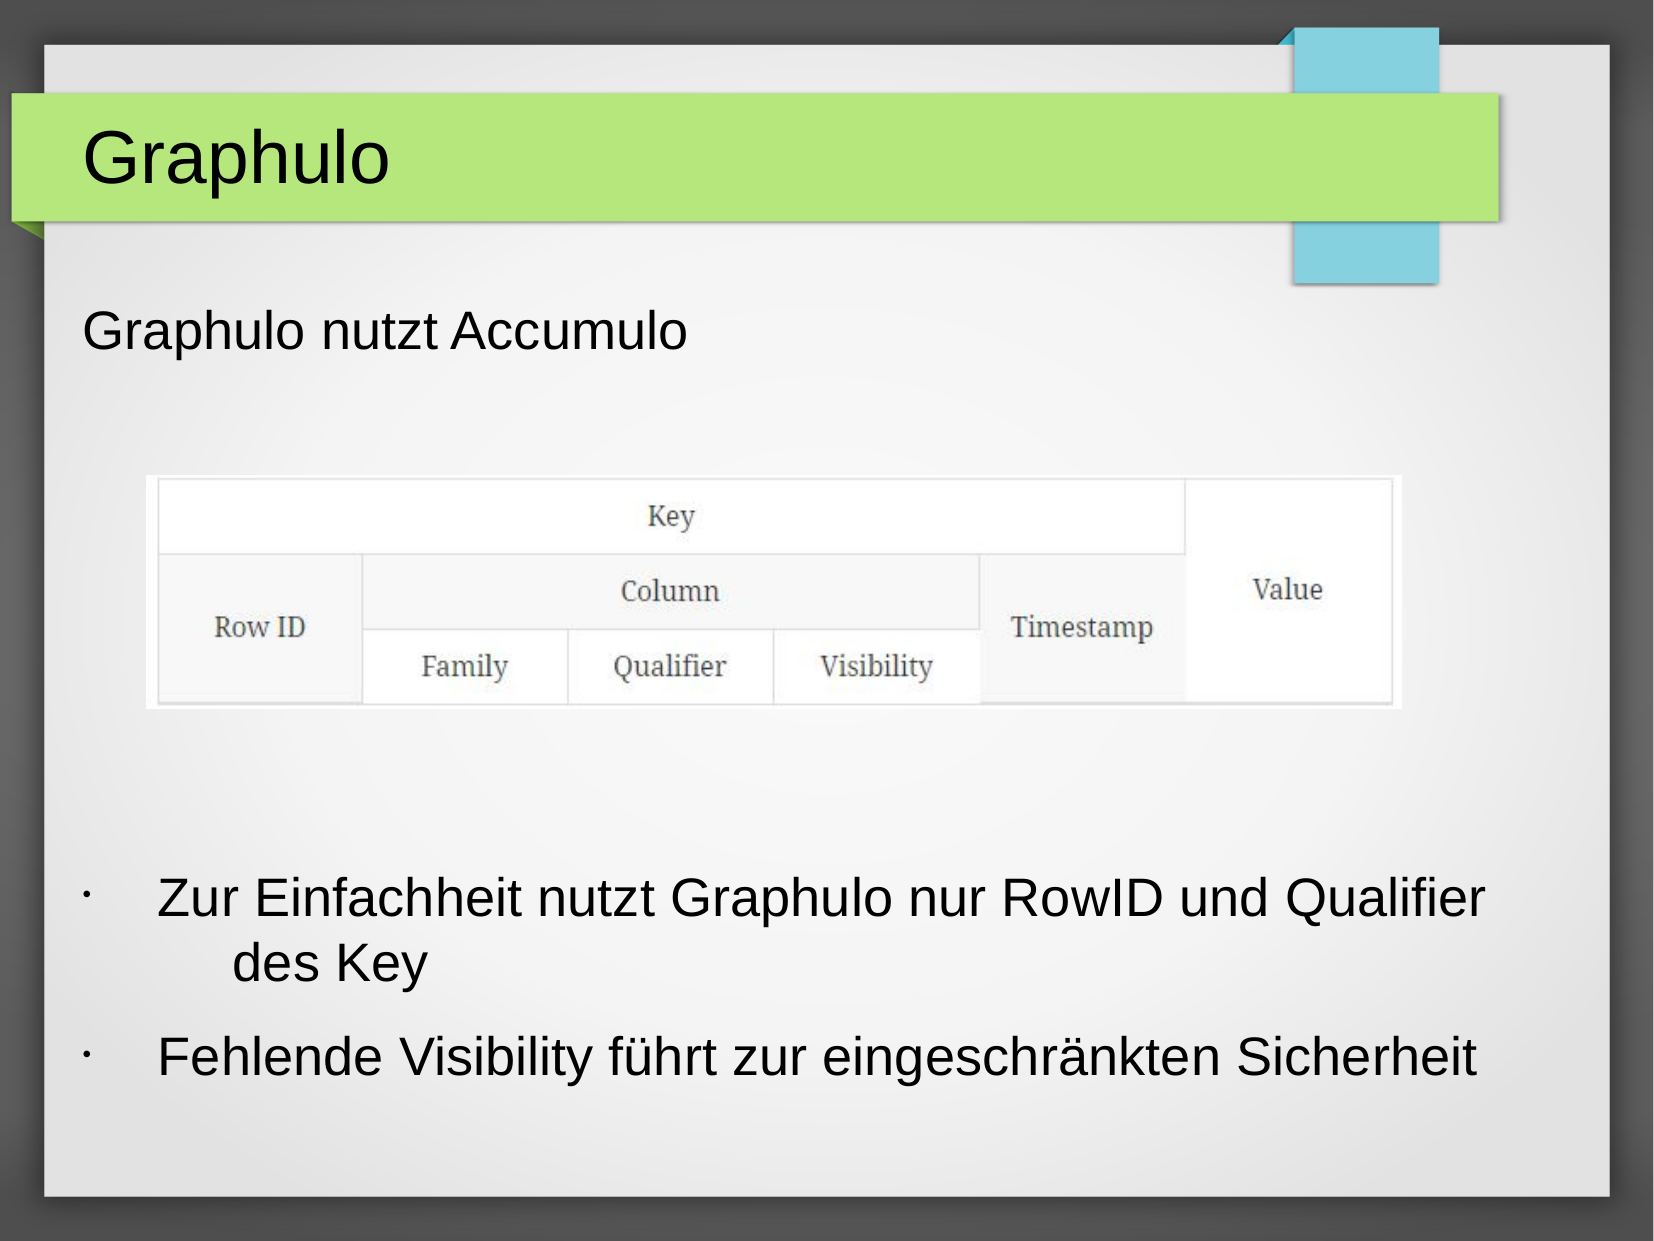

Graphulo
Graphulo nutzt Accumulo
Zur Einfachheit nutzt Graphulo nur RowID und Qualifier des Key
Fehlende Visibility führt zur eingeschränkten Sicherheit